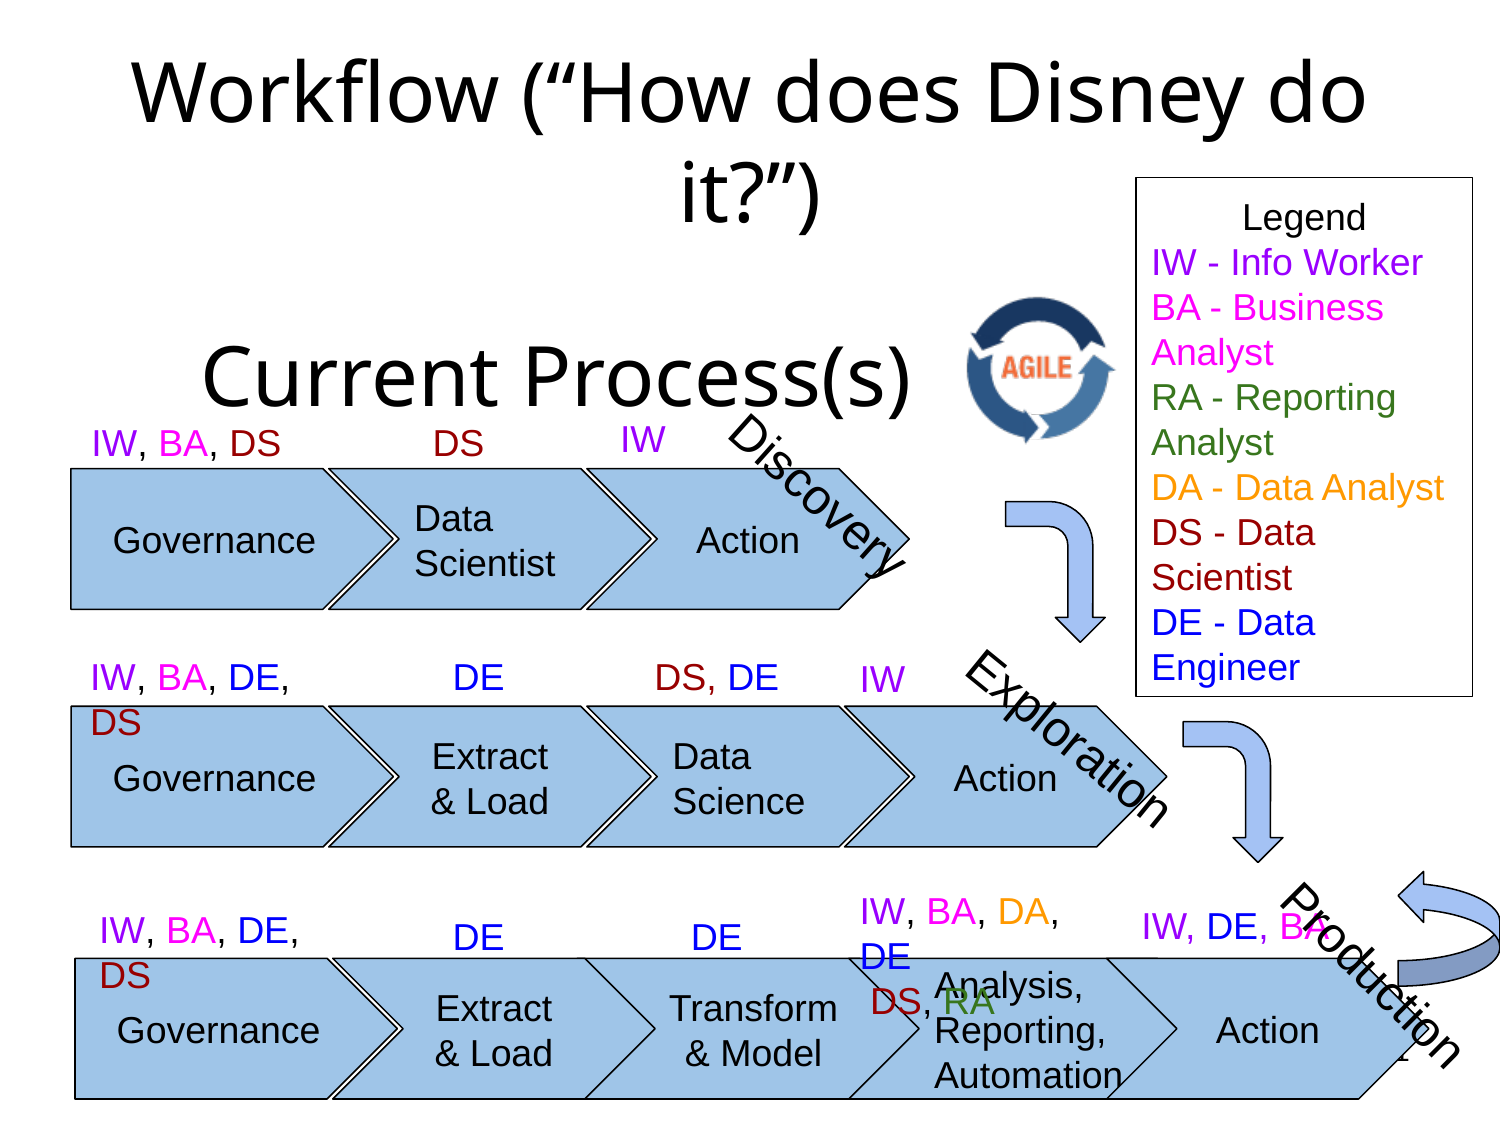

# Workflow (“How does Disney do it?”)
Legend
IW - Info Worker
BA - Business Analyst
RA - Reporting Analyst
DA - Data Analyst
DS - Data Scientist
DE - Data Engineer
Current Process(s)
IW
IW, BA, DS
DS
Discovery
Governance
Data Scientist
Action
IW, BA, DE, DS
DE
DS, DE
IW
Exploration
Governance
Extract & Load
Data Science
Action
IW, BA, DA, DE
 DS, RA
IW, DE, BA
IW, BA, DE, DS
DE
DE
Production
Governance
Extract & Load
Transform & Model
Analysis, Reporting,
Automation
Action